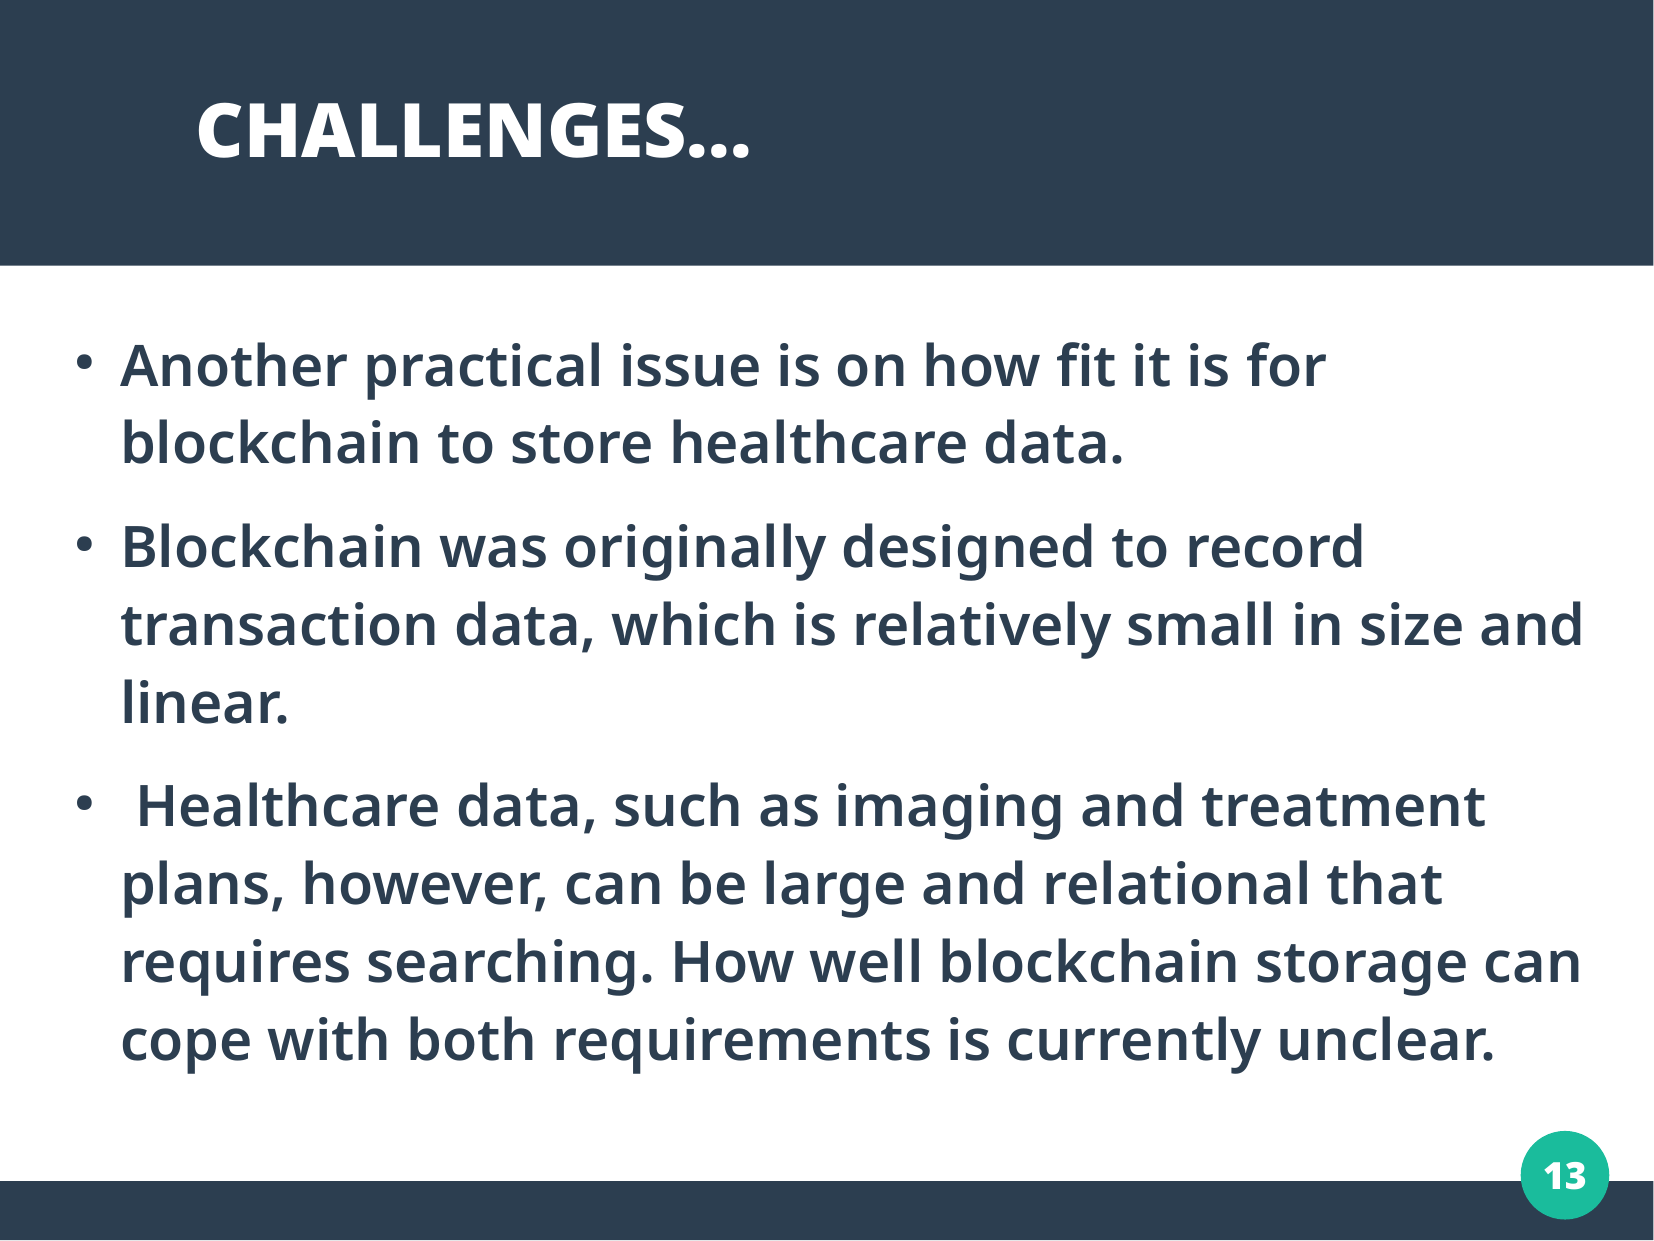

# CHALLENGES...
Another practical issue is on how fit it is for blockchain to store healthcare data.
Blockchain was originally designed to record transaction data, which is relatively small in size and linear.
 Healthcare data, such as imaging and treatment plans, however, can be large and relational that requires searching. How well blockchain storage can cope with both requirements is currently unclear.
13